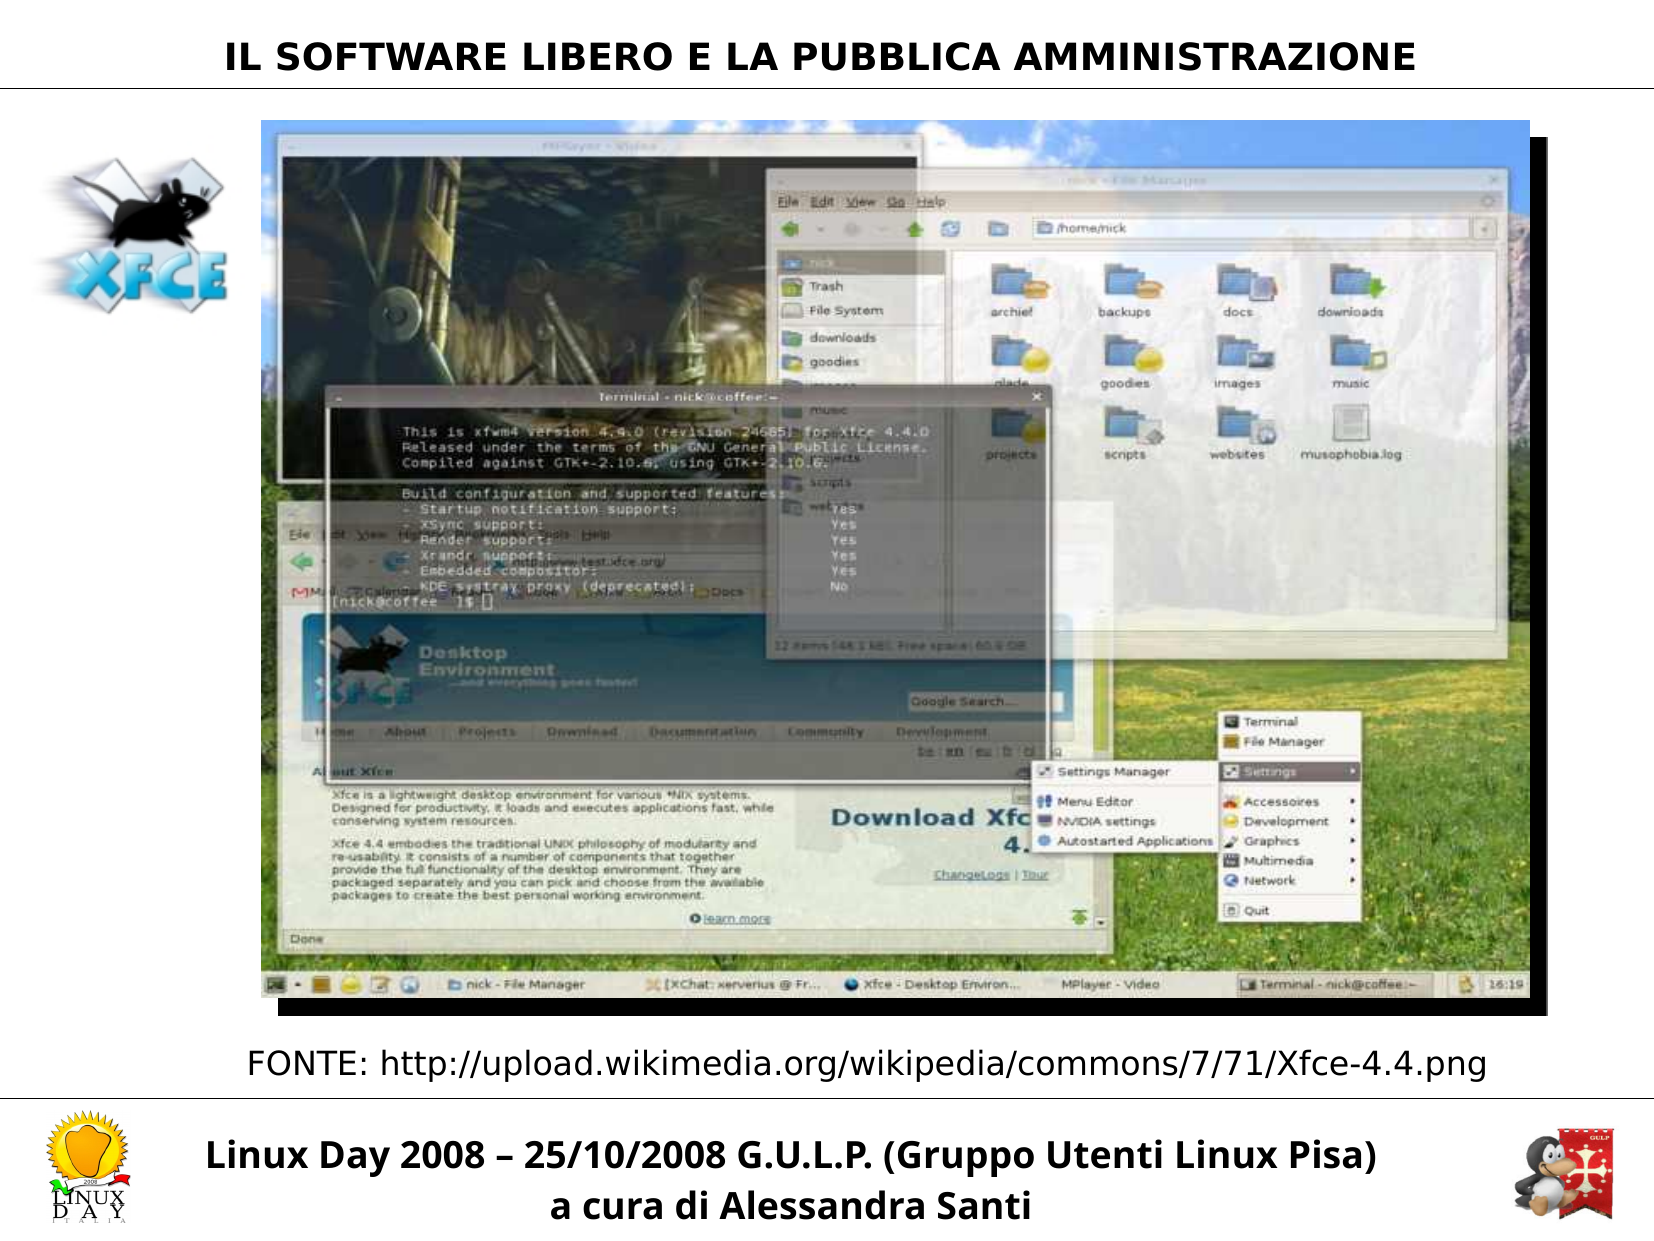

IL SOFTWARE LIBERO E LA PUBBLICA AMMINISTRAZIONE
FONTE: http://upload.wikimedia.org/wikipedia/commons/7/71/Xfce-4.4.png
# Linux Day 2008 – 25/10/2008 G.U.L.P. (Gruppo Utenti Linux Pisa) a cura di Alessandra Santi